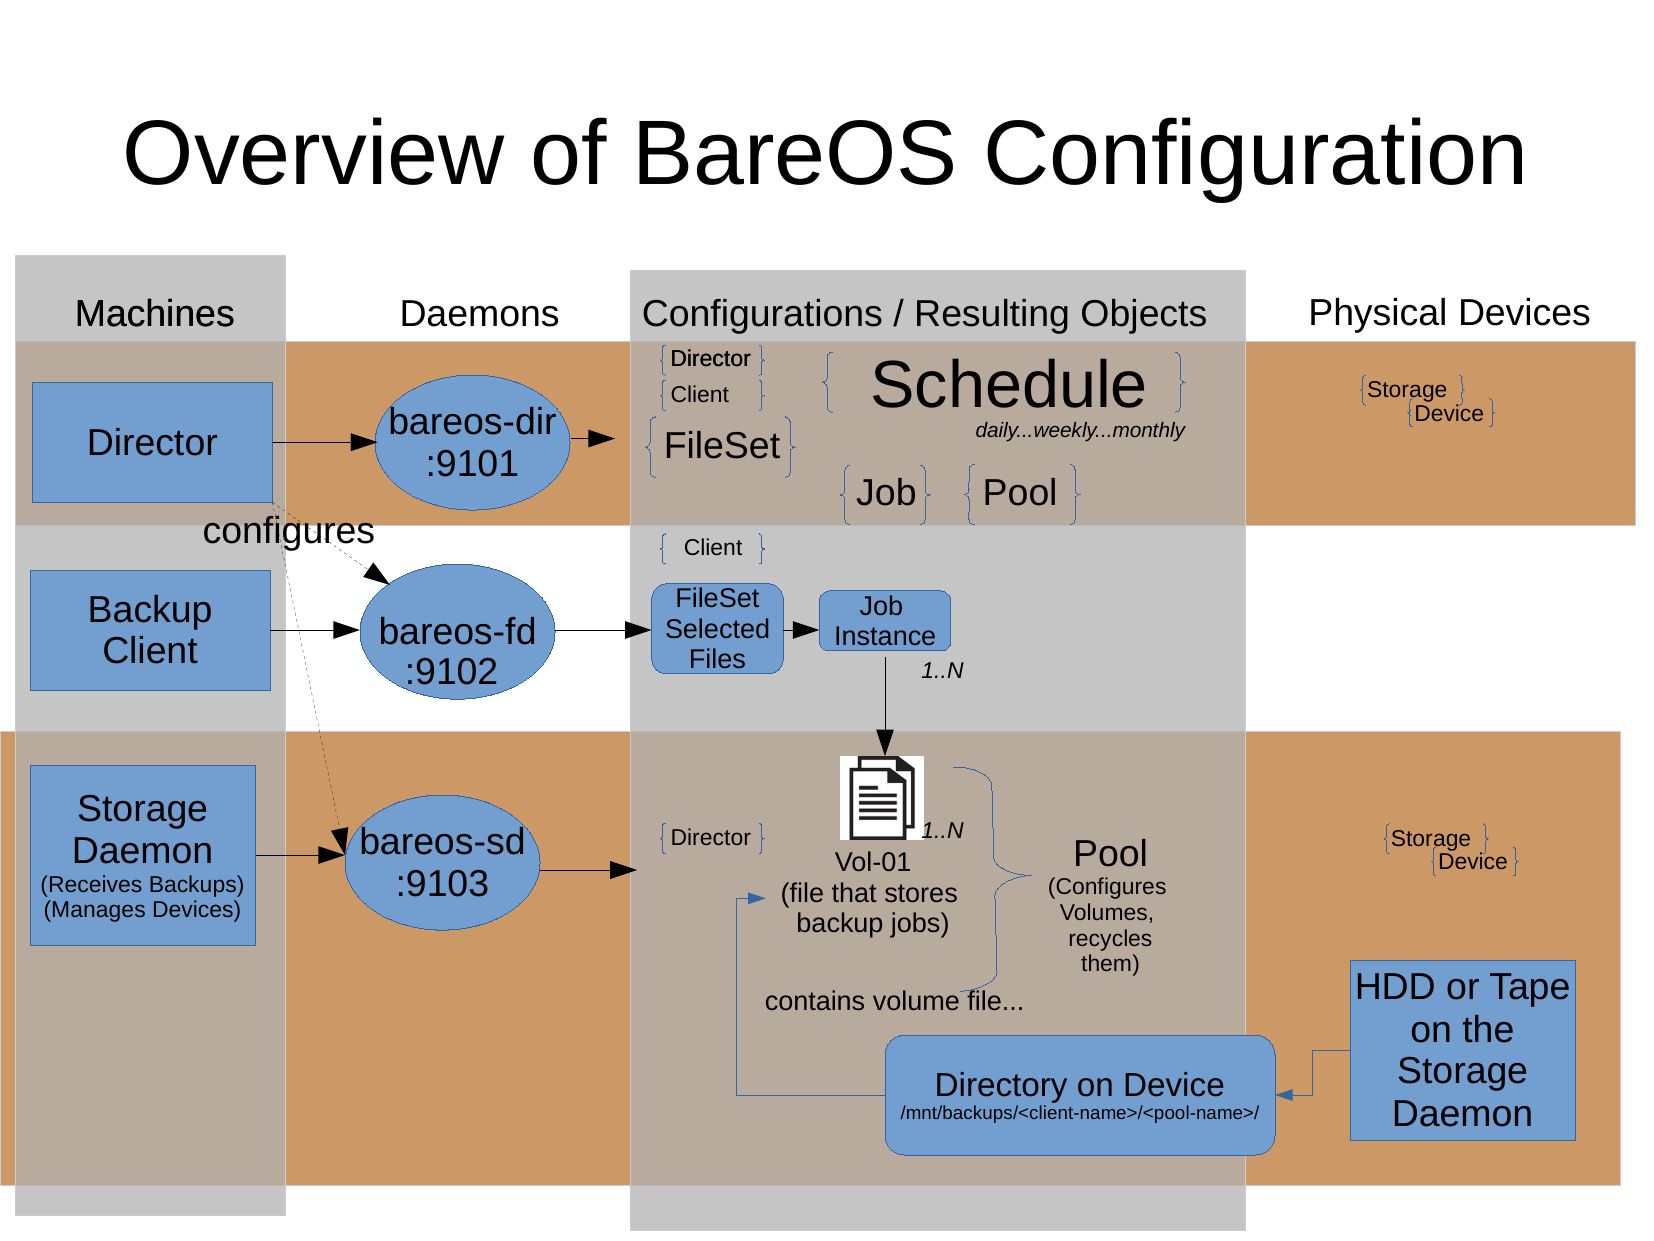

# Overview of BareOS Configuration
Physical Devices
Machines
Machines
Daemons
Configurations / Resulting Objects
Director
Director
Schedule
Storage
Client
bareos-dir
:9101
Director
Device
daily...weekly...monthly
FileSet
Job
Pool
configures
Client
bareos-fd
Backup
Client
FileSet
Selected
Files
Job
Instance
:9102
1..N
Storage
Daemon
(Receives Backups)
(Manages Devices)
Storage
Daemon
(Receives Backups)
(Manages Devices)
bareos-sd
bareos-sd
:9103
1..N
Director
Storage
Pool
(Configures
Volumes,
recycles them)
Vol-01
(file that stores
backup jobs)
Device
HDD or Tape
on the
Storage
Daemon
contains volume file...
Directory on Device
/mnt/backups/<client-name>/<pool-name>/